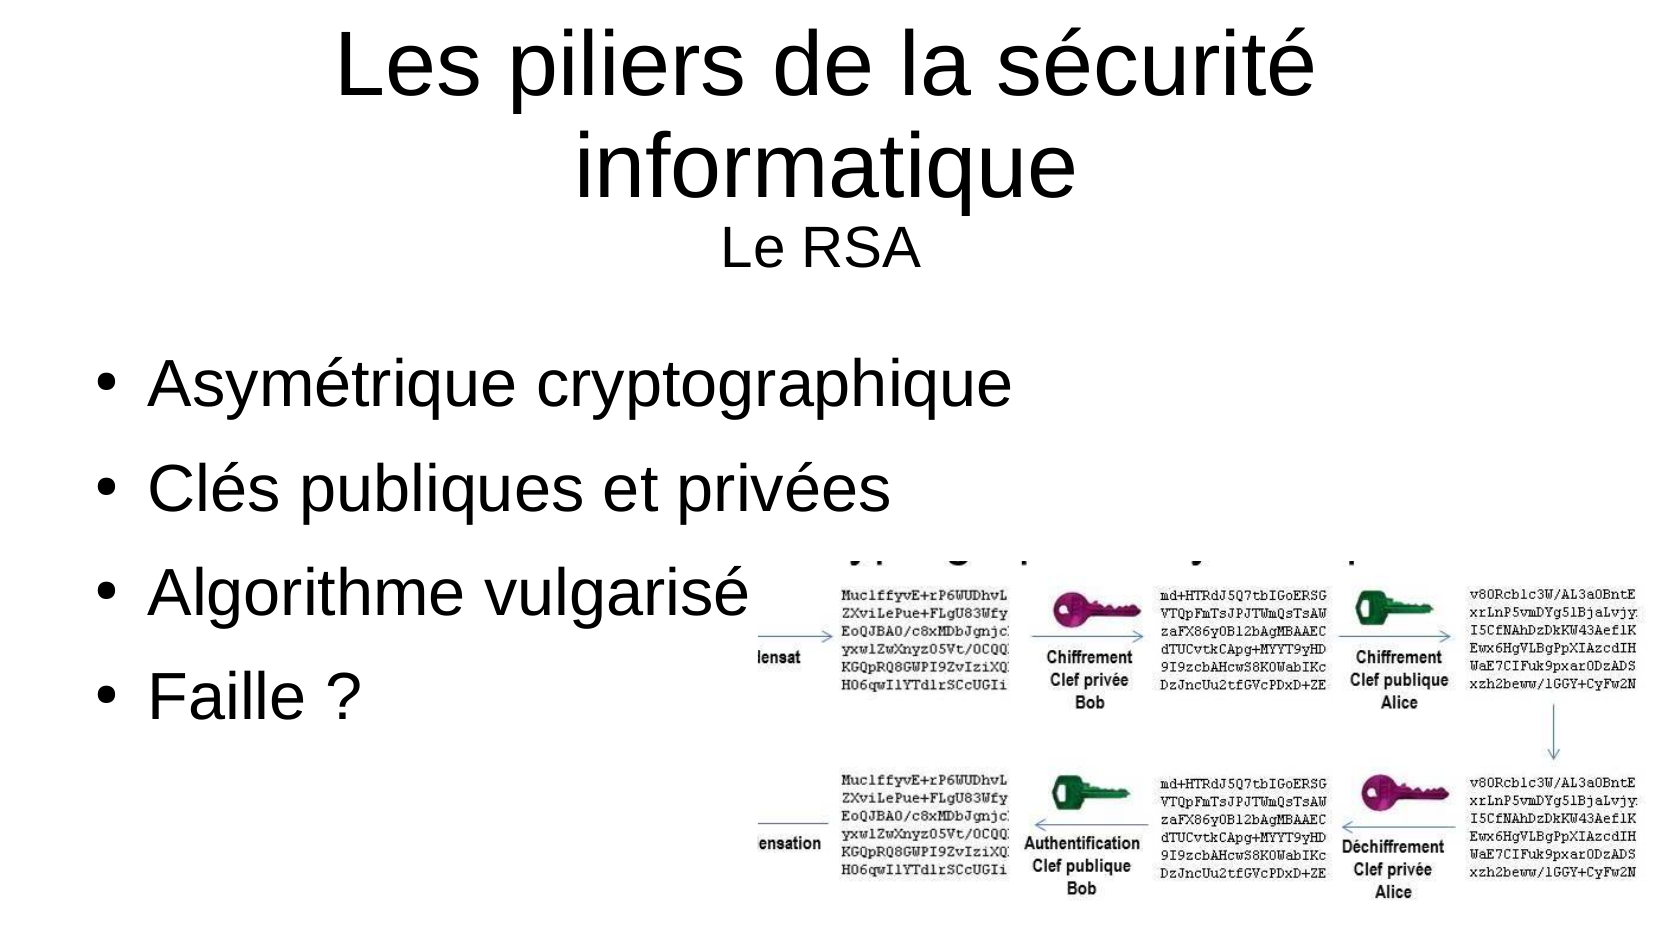

# Les piliers de la sécurité informatique
Le RSA
Asymétrique cryptographique
Clés publiques et privées
Algorithme vulgarisé
Faille ?